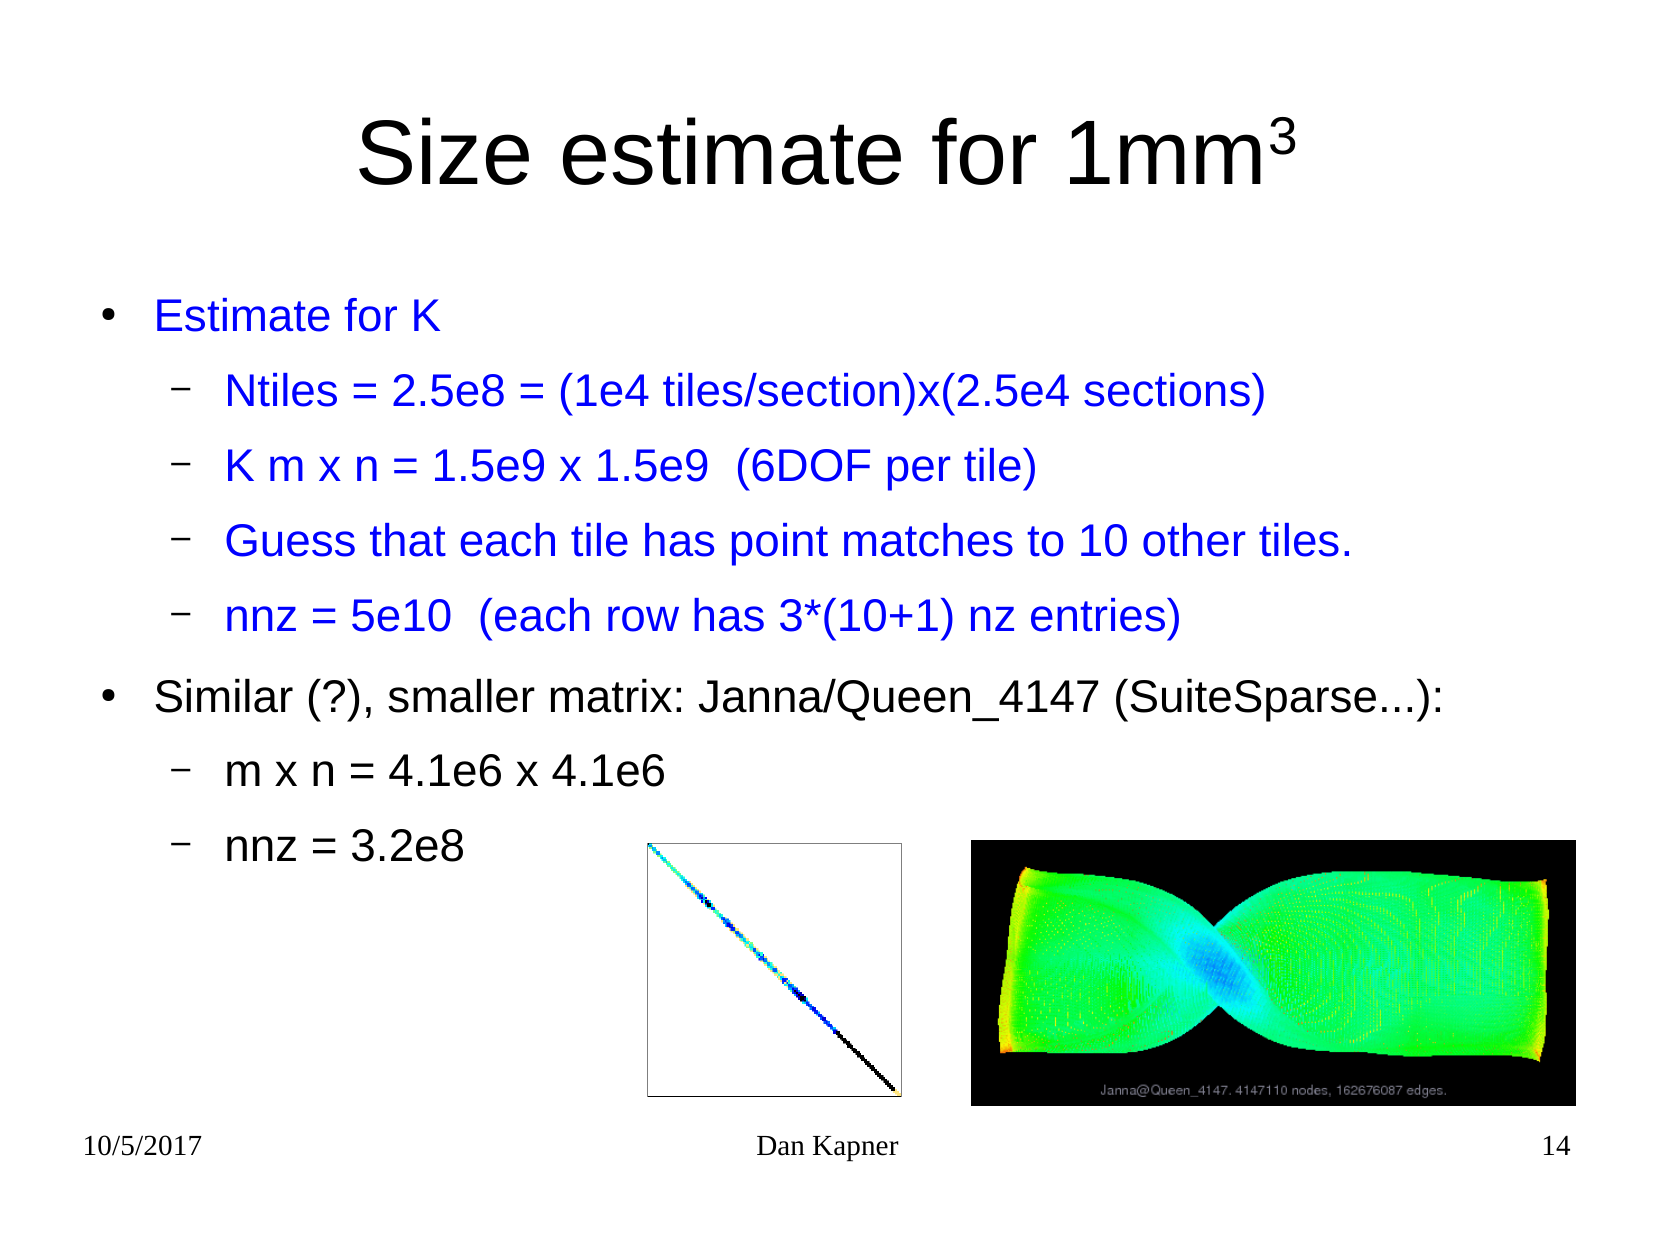

# Size estimate for 1mm3
Estimate for K
Ntiles = 2.5e8 = (1e4 tiles/section)x(2.5e4 sections)
K m x n = 1.5e9 x 1.5e9 (6DOF per tile)
Guess that each tile has point matches to 10 other tiles.
nnz = 5e10 (each row has 3*(10+1) nz entries)
Similar (?), smaller matrix: Janna/Queen_4147 (SuiteSparse...):
m x n = 4.1e6 x 4.1e6
nnz = 3.2e8
10/5/2017
Dan Kapner
14